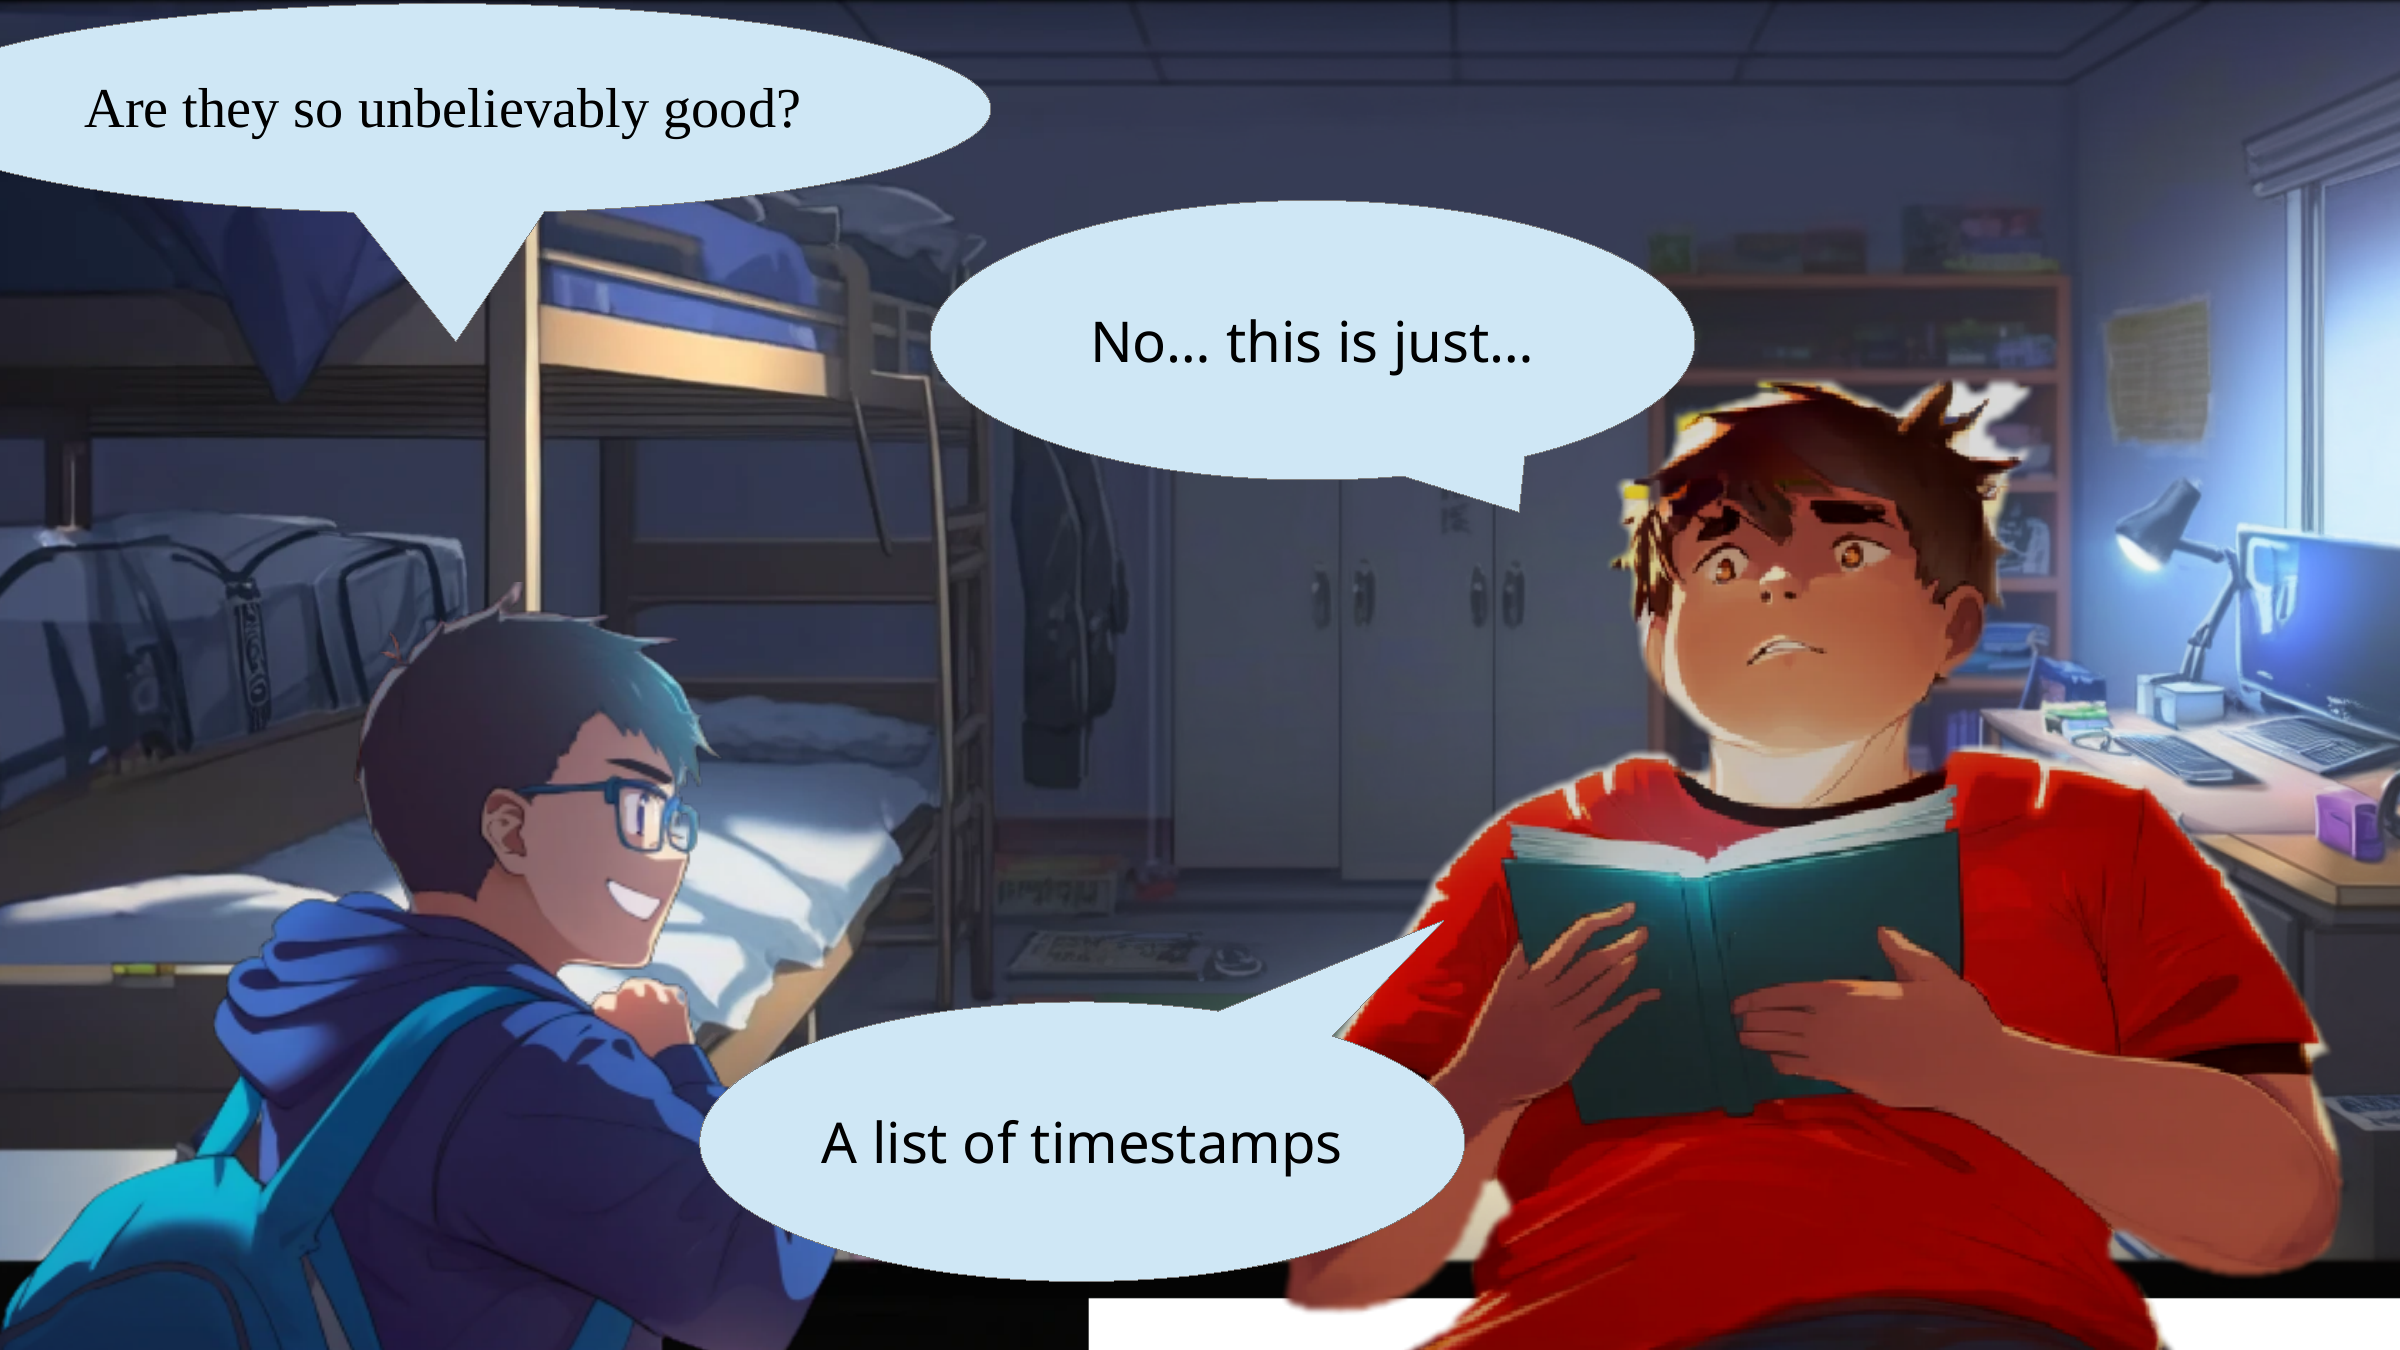

Are they so unbelievably good?
No… this is just…
A list of timestamps